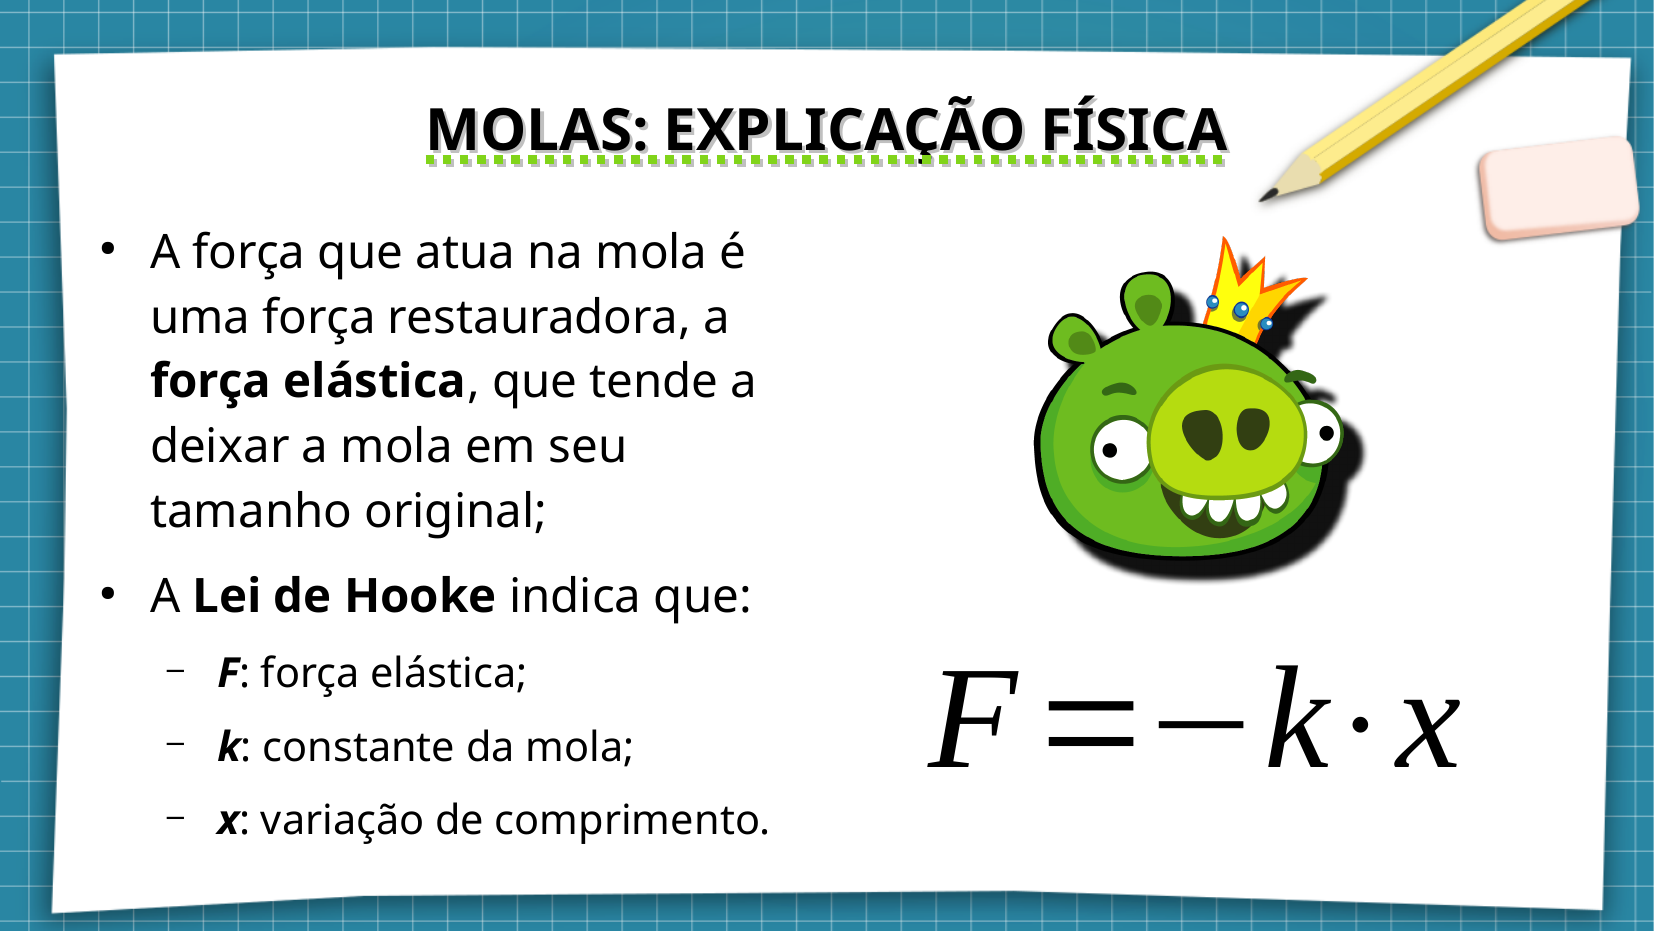

# Molas: Explicação física
A força que atua na mola é uma força restauradora, a força elástica, que tende a deixar a mola em seu tamanho original;
A Lei de Hooke indica que:
F: força elástica;
k: constante da mola;
x: variação de comprimento.